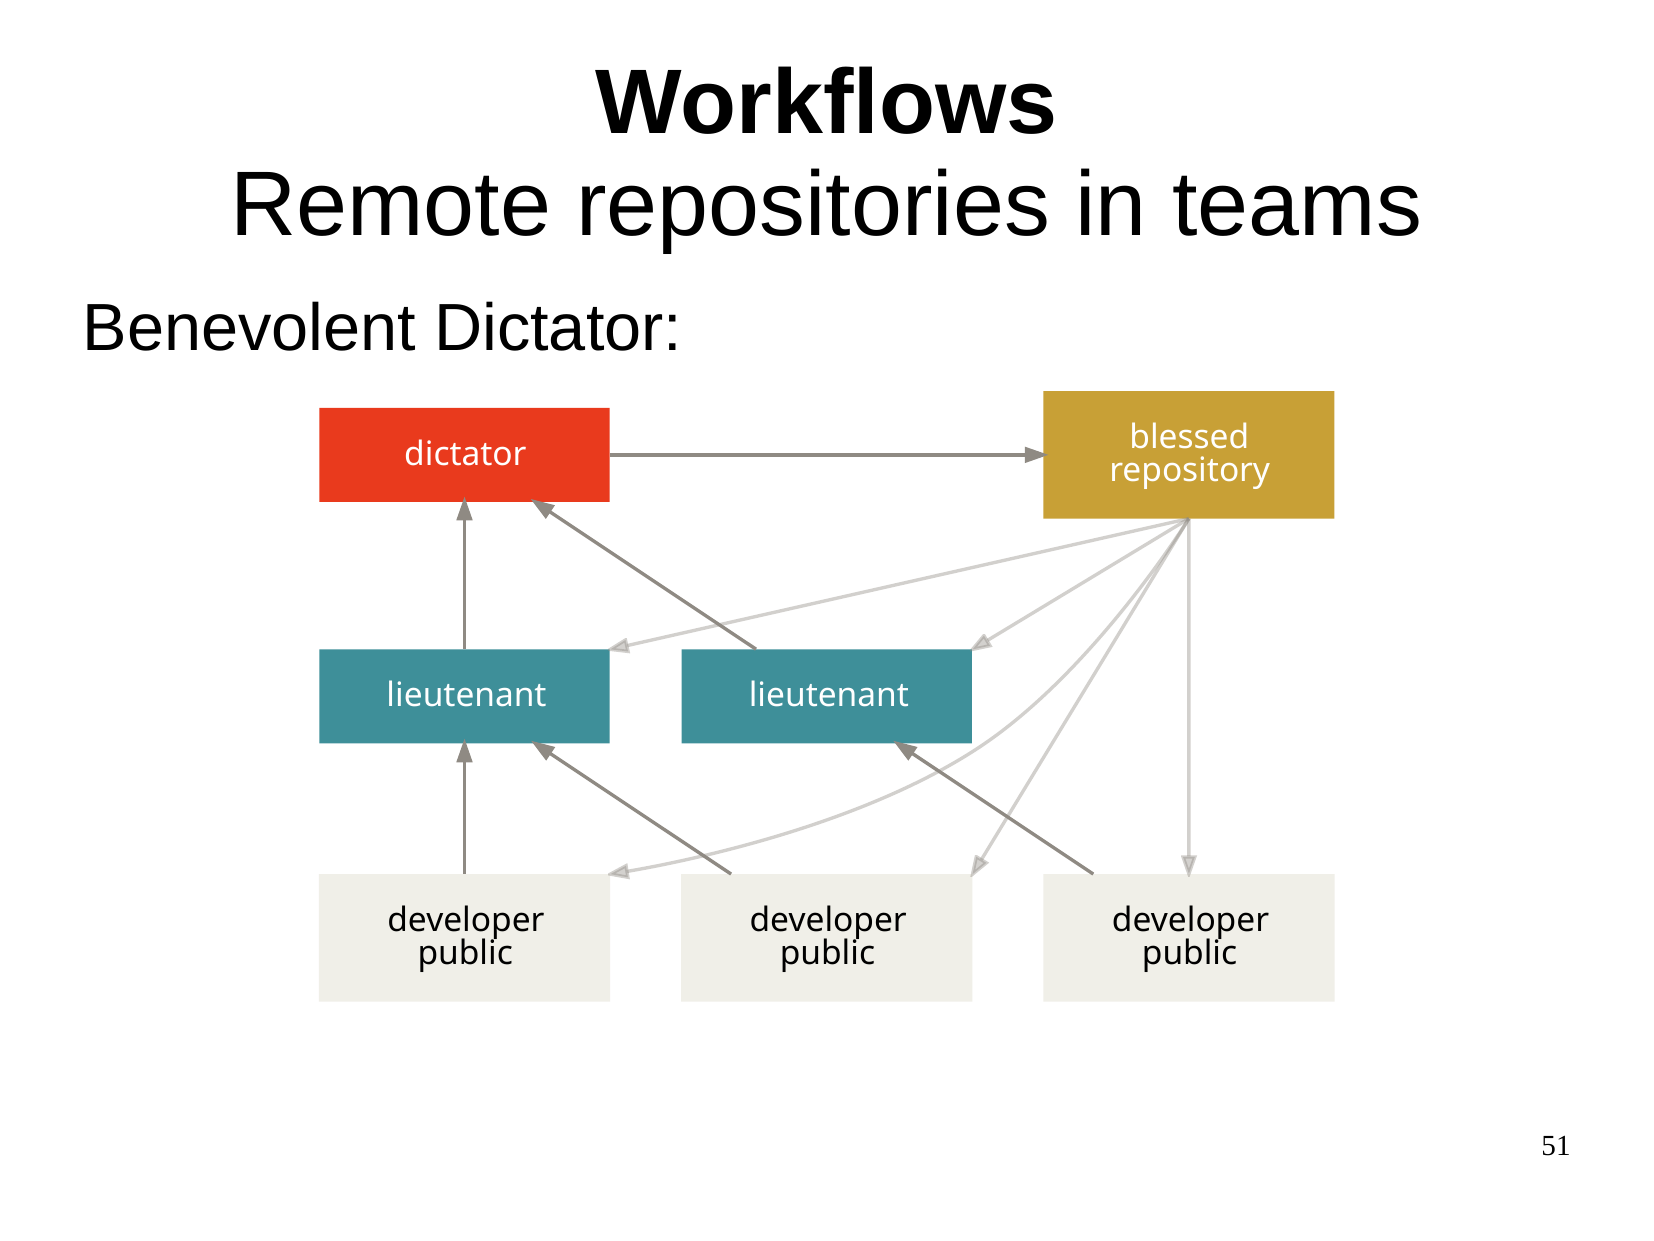

# Workflows Remote repositories in teams
Benevolent Dictator:
51